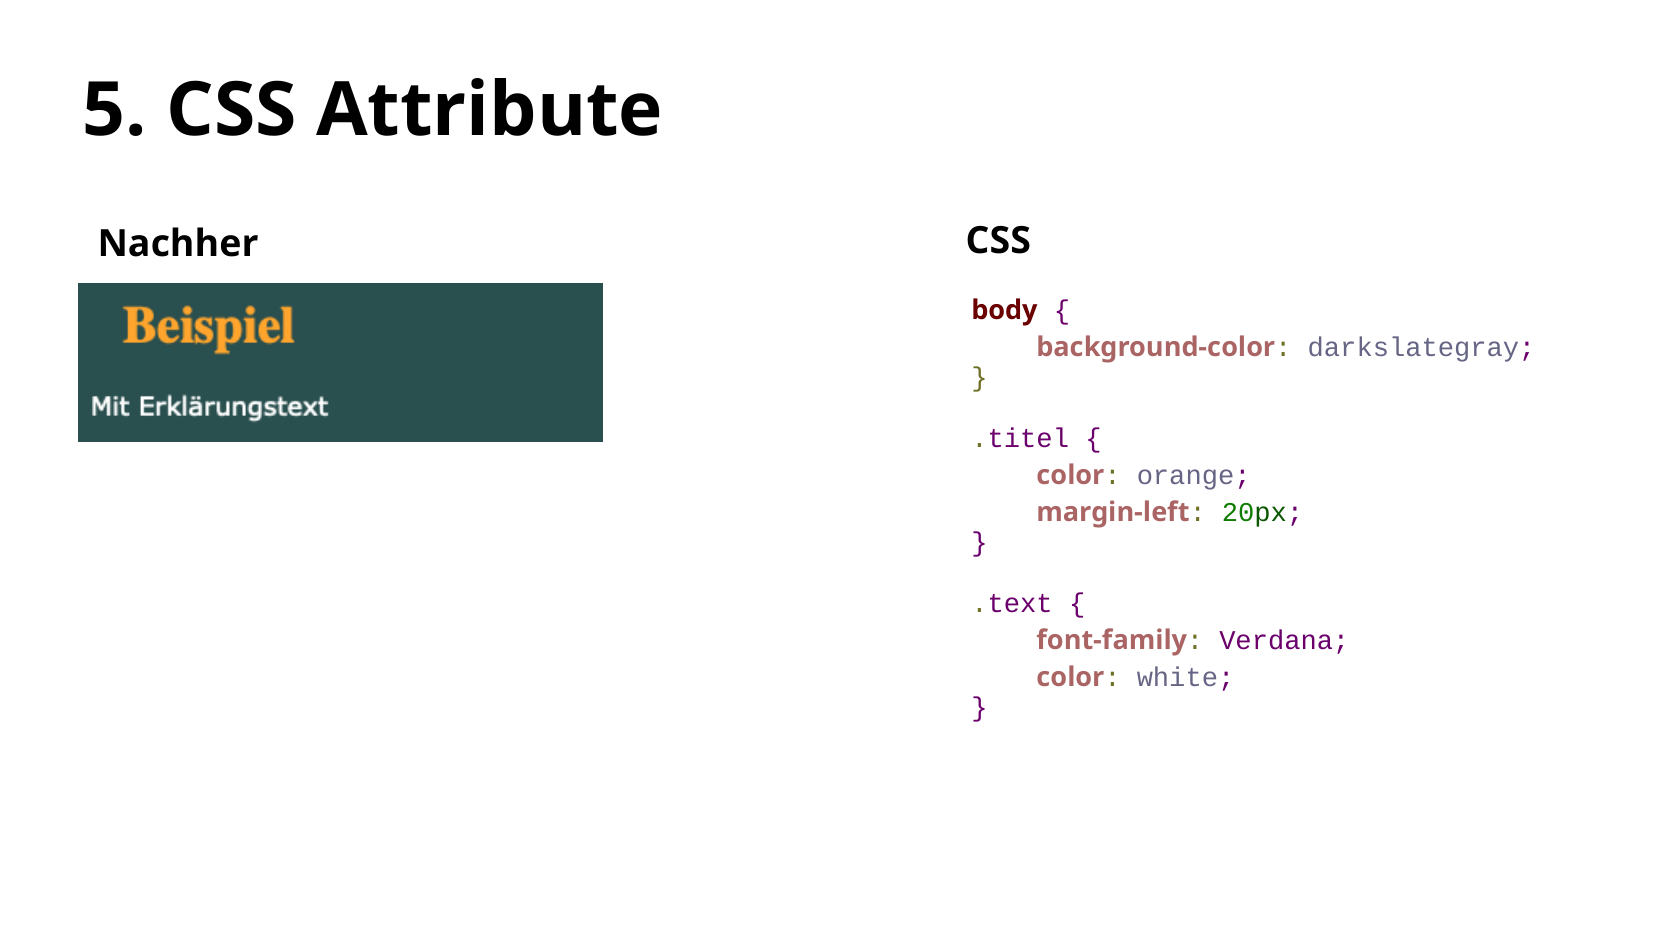

# 5. CSS Attribute
CSS
Nachher
body {
 background-color: darkslategray;
}
.titel {
 color: orange;
 margin-left: 20px;
}
.text {
 font-family: Verdana;
 color: white;
}